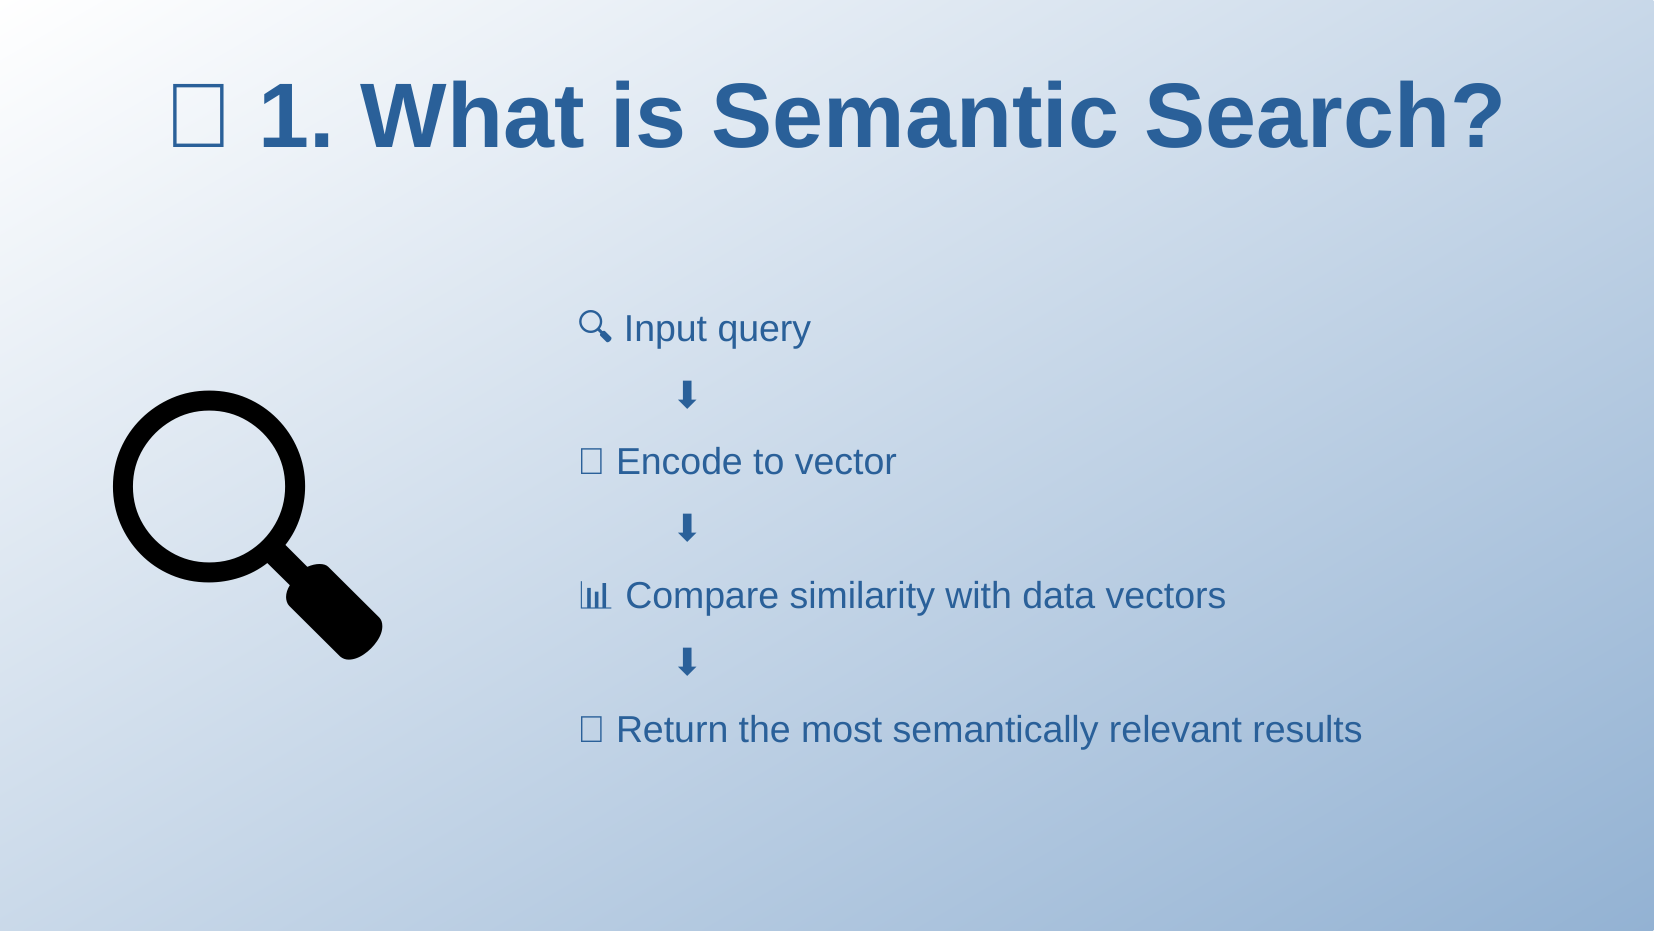

🧩 1. What is Semantic Search?
🔍 Input query
 ⬇️
🧠 Encode to vector
 ⬇️
📊 Compare similarity with data vectors
 ⬇️
🎯 Return the most semantically relevant results
🔍